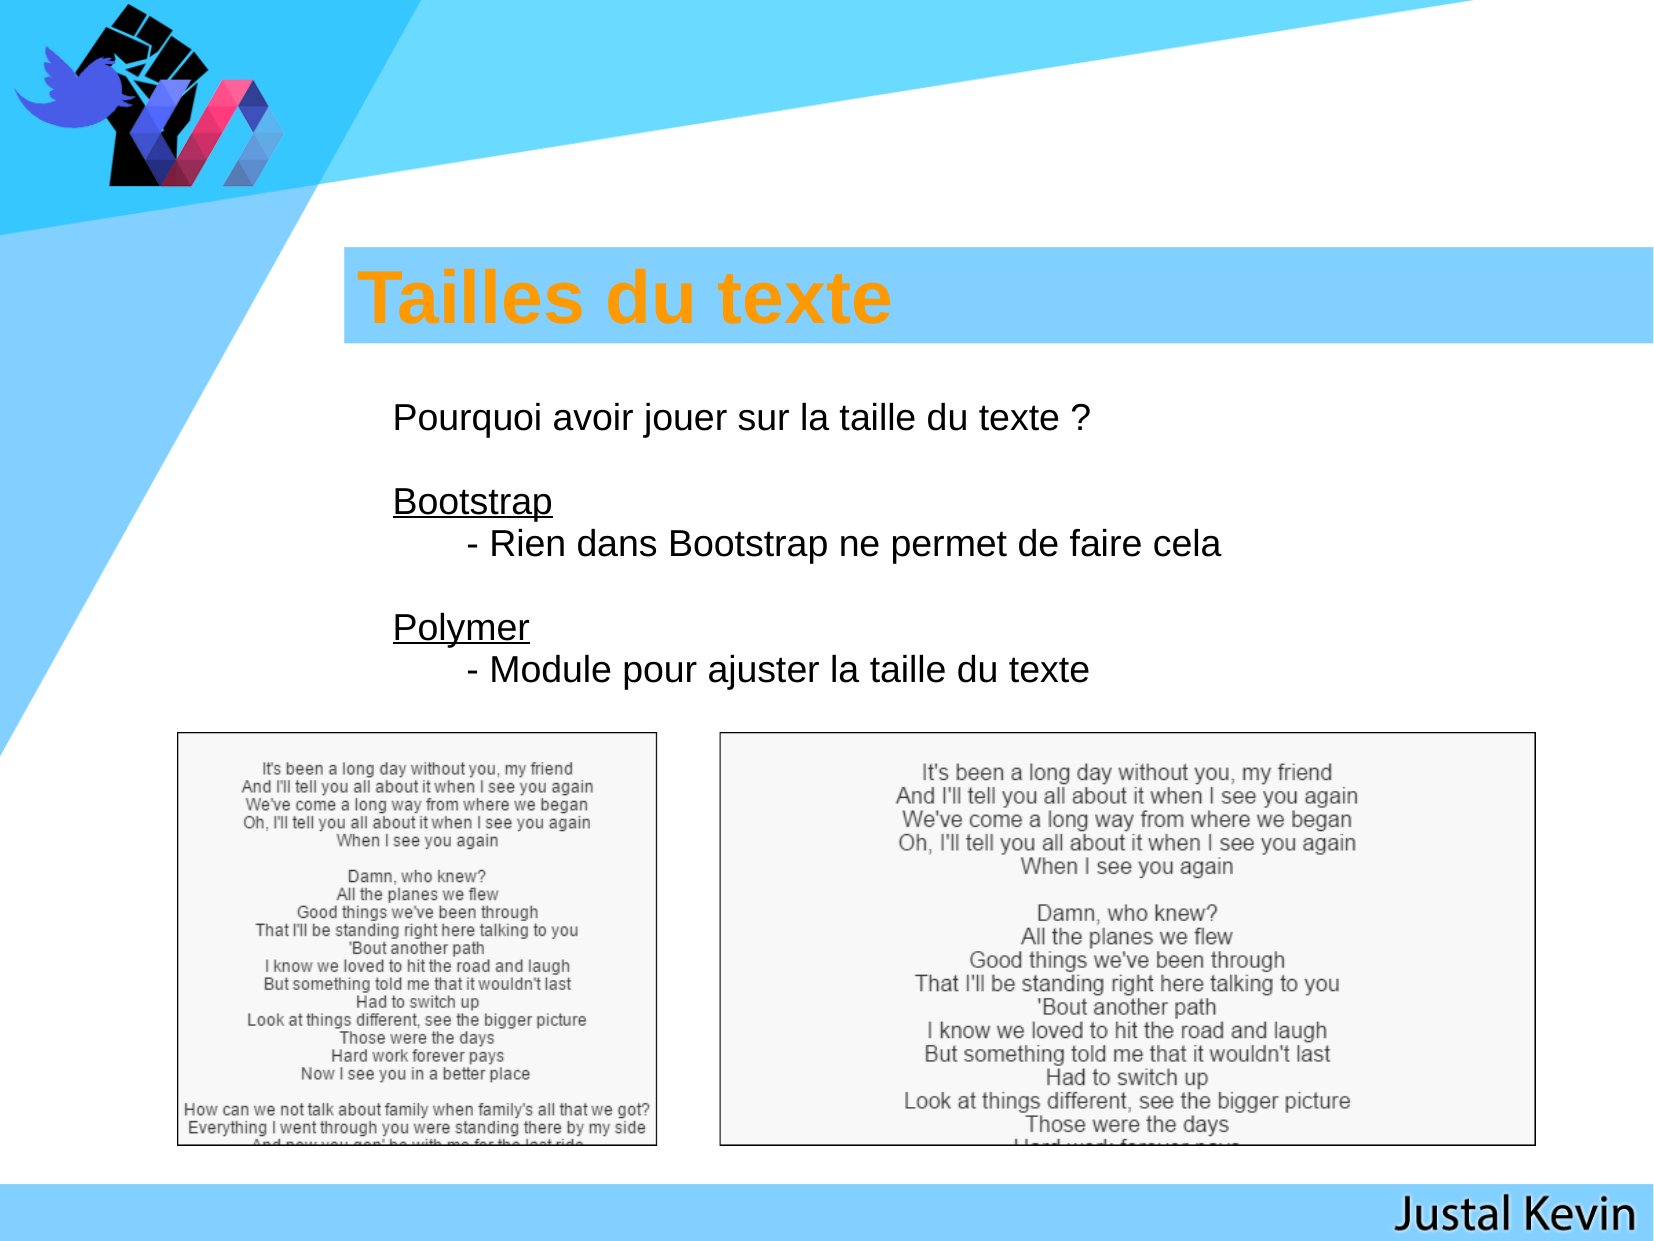

Tailles du texte
Pourquoi avoir jouer sur la taille du texte ?
Bootstrap
	- Rien dans Bootstrap ne permet de faire cela
Polymer
	- Module pour ajuster la taille du texte